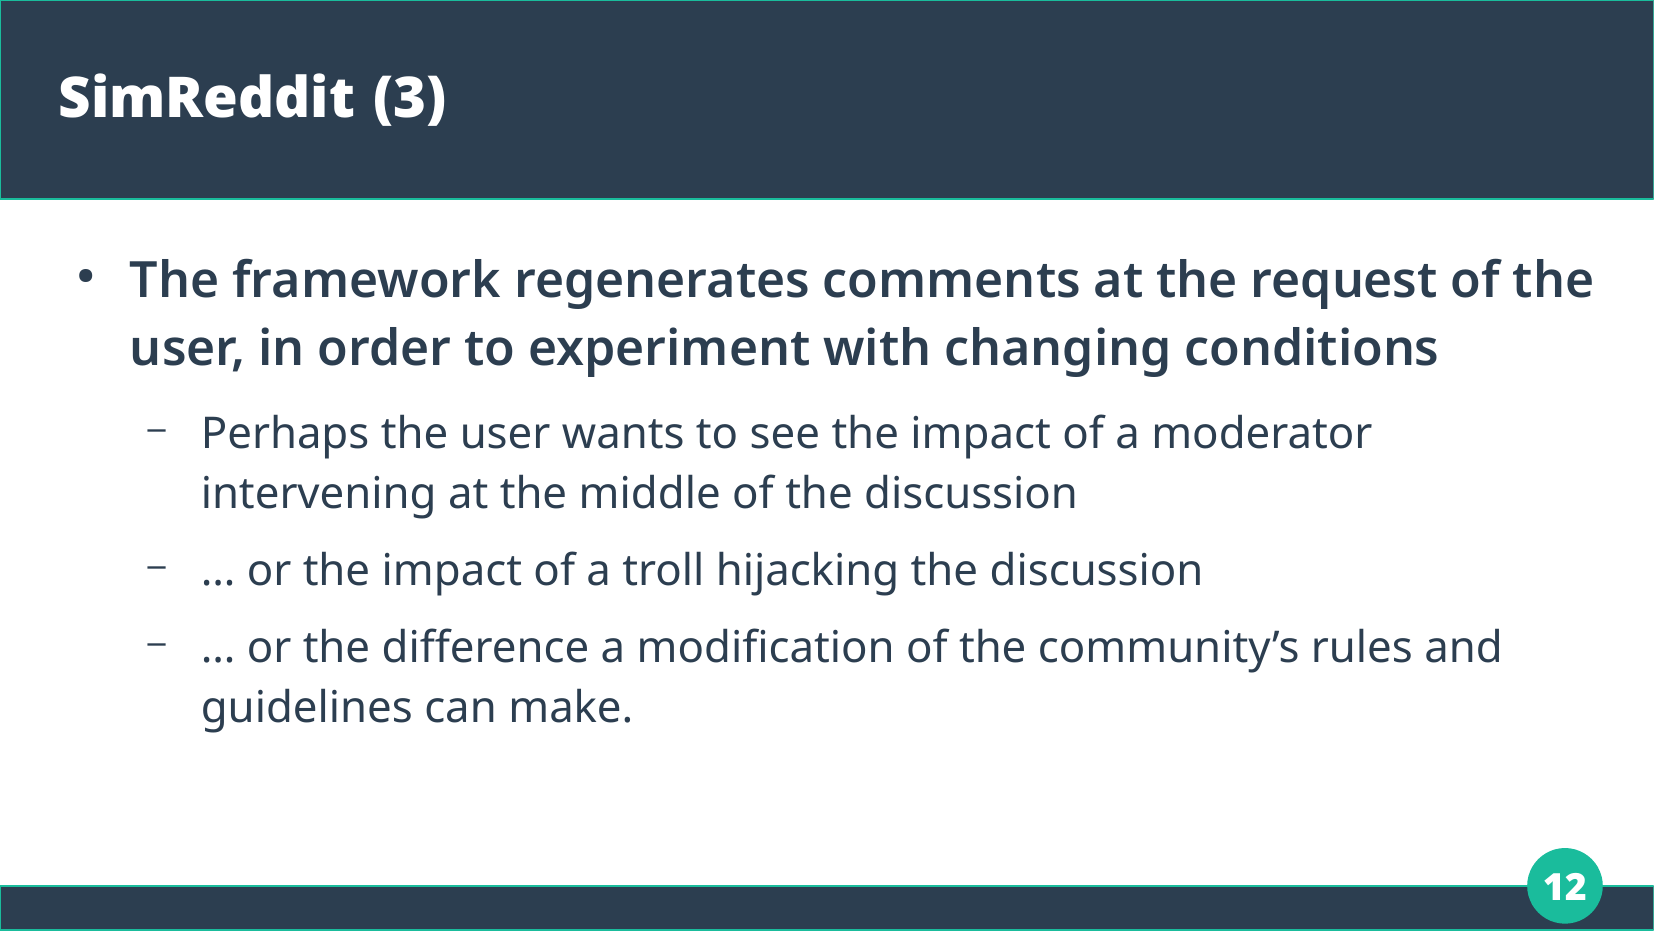

# SimReddit	 (3)
The framework regenerates comments at the request of the user, in order to experiment with changing conditions
Perhaps the user wants to see the impact of a moderator intervening at the middle of the discussion
… or the impact of a troll hijacking the discussion
… or the difference a modification of the community’s rules and guidelines can make.
12